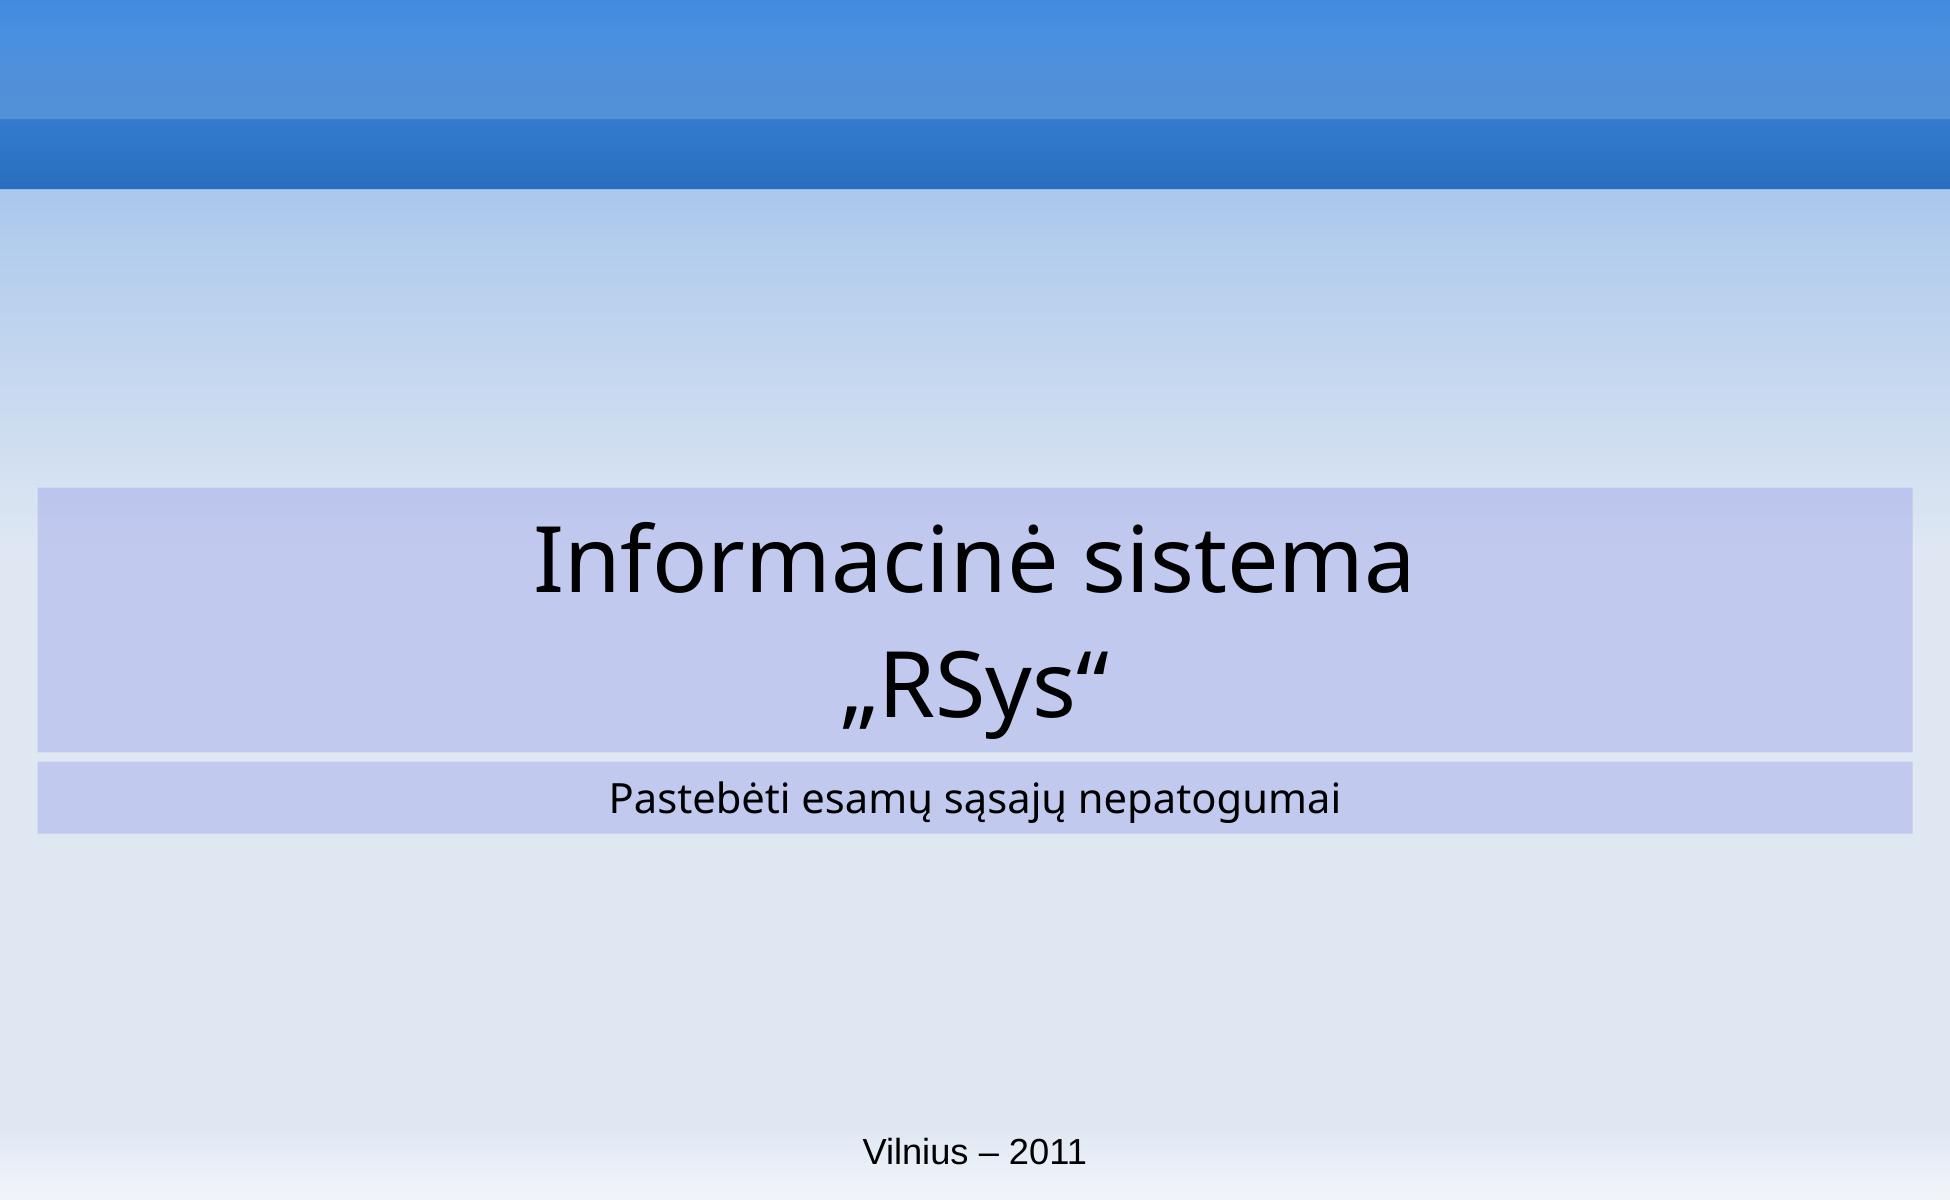

Informacinė sistema
„RSys“
Pastebėti esamų sąsajų nepatogumai
Vilnius – 2011